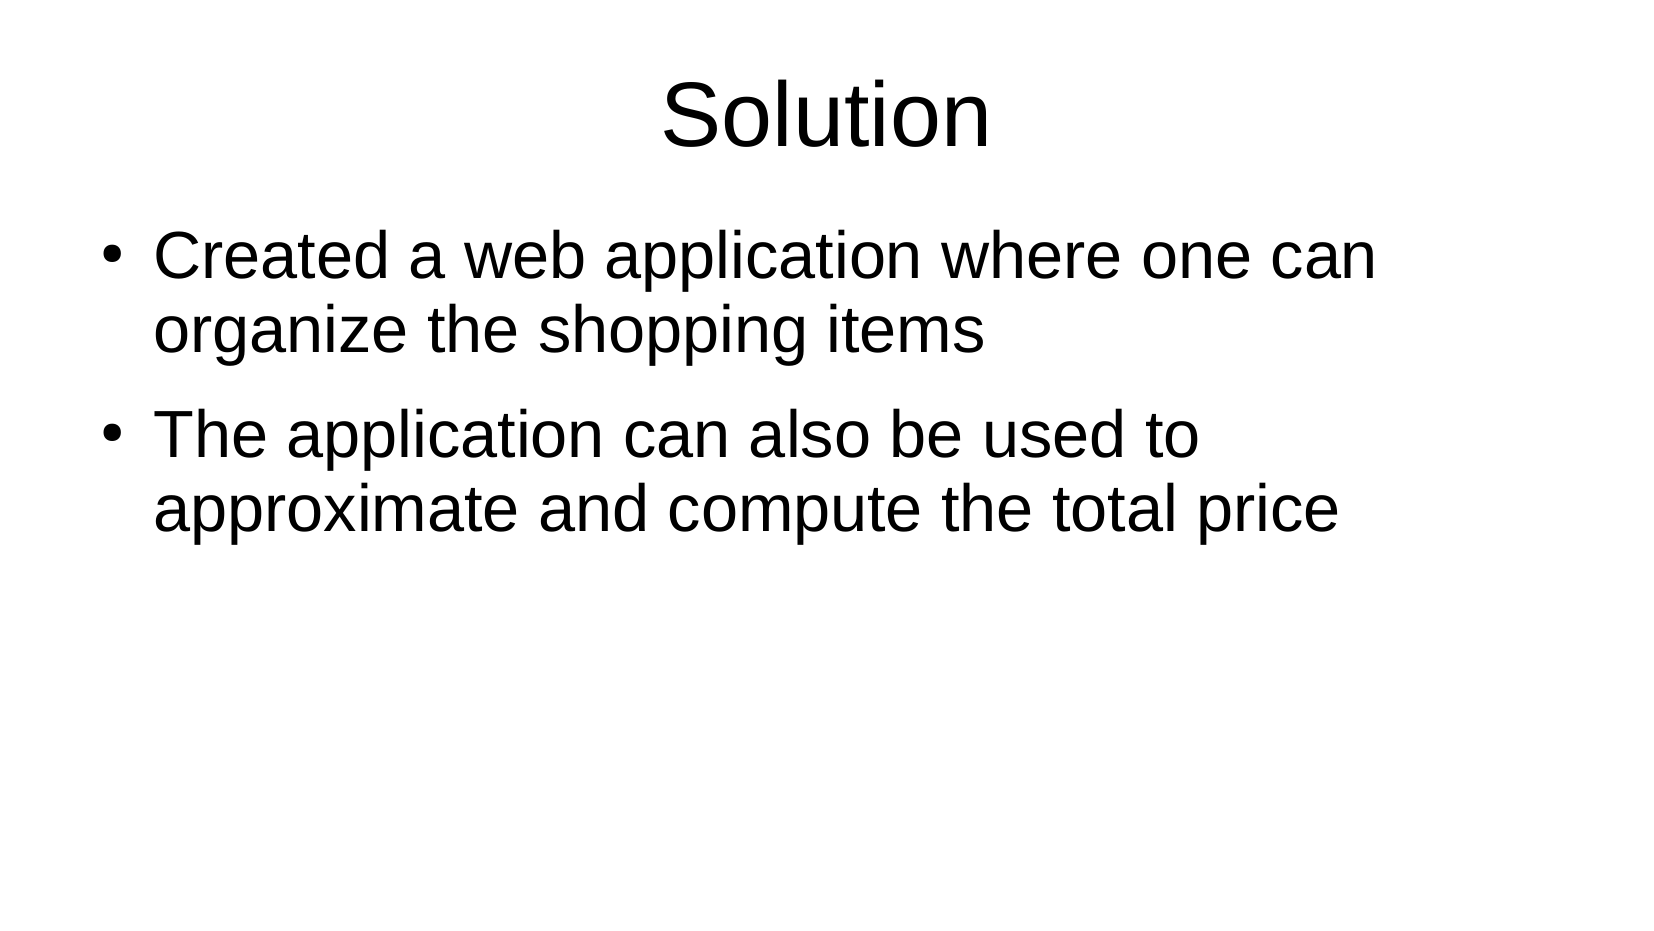

# Solution
Created a web application where one can organize the shopping items
The application can also be used to approximate and compute the total price